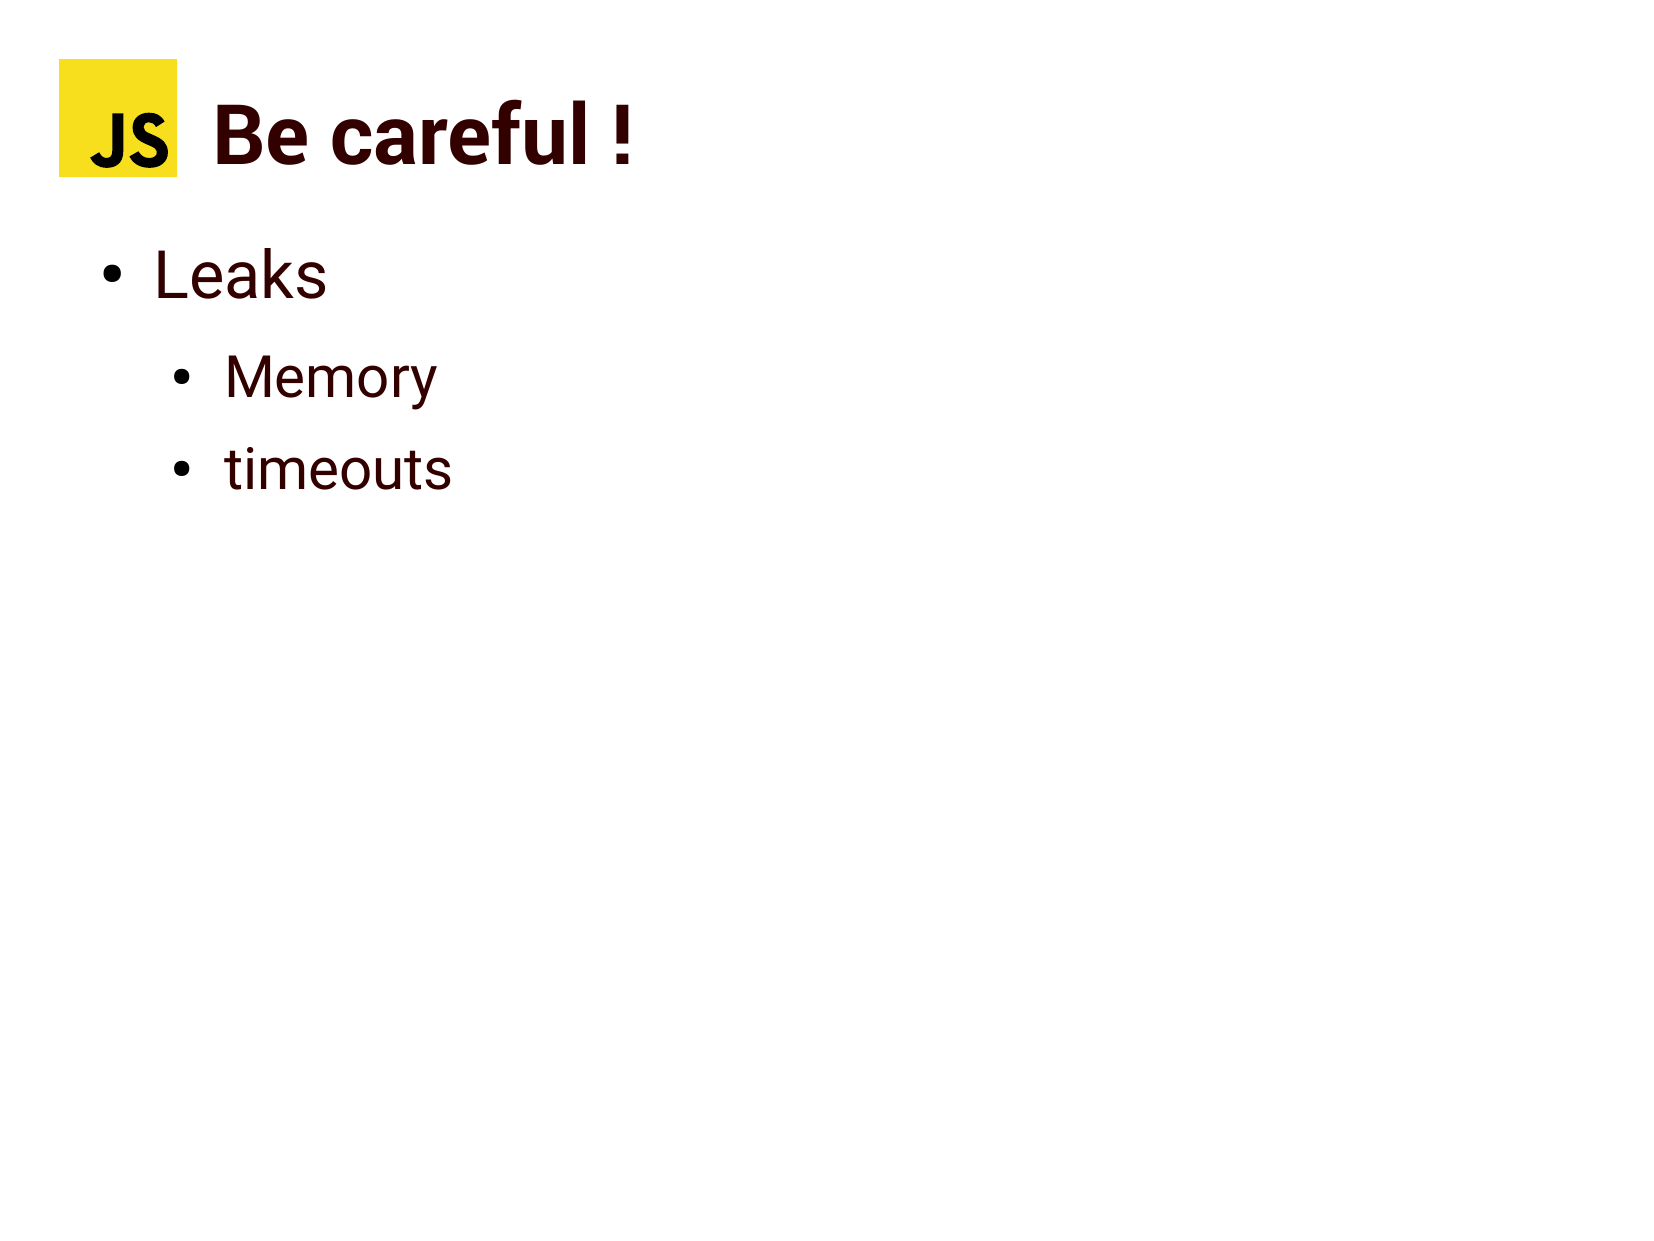

# Be careful !
Leaks
Memory
timeouts